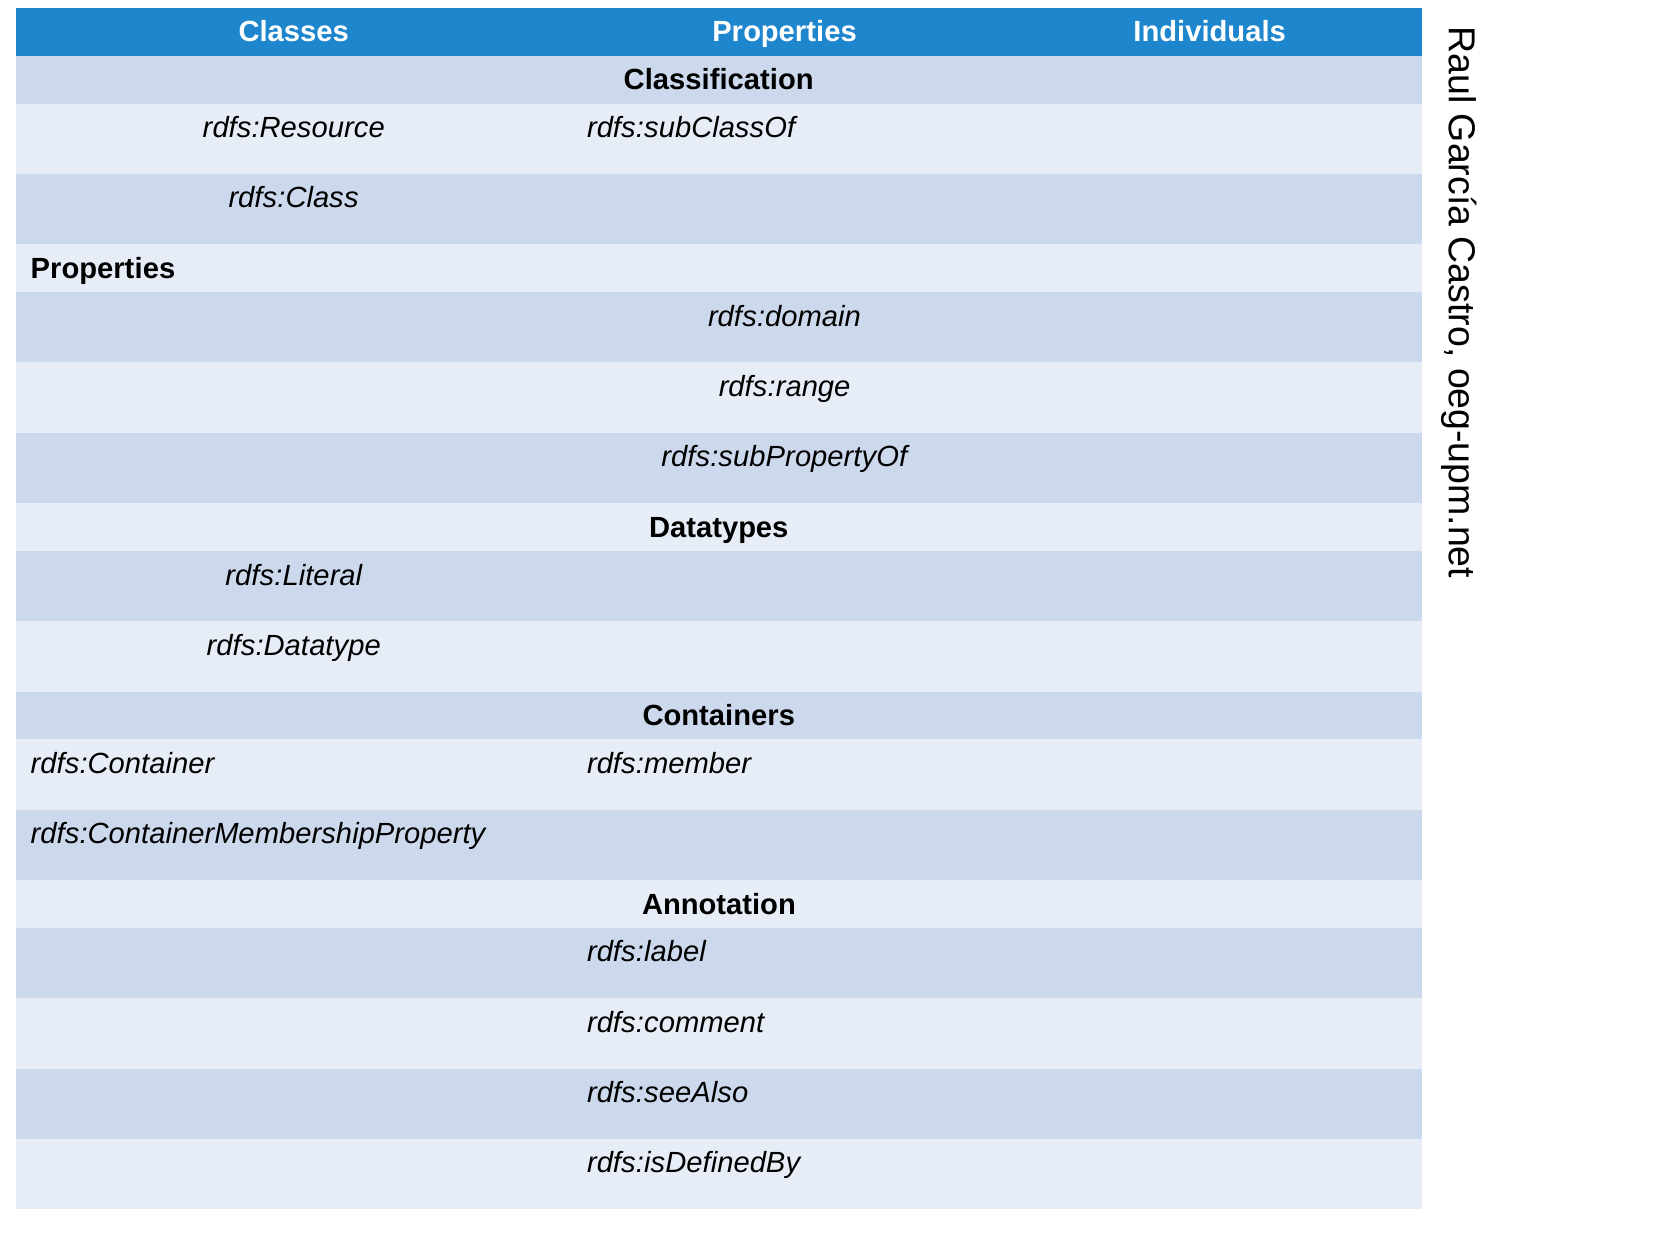

| Classes | Properties | Individuals |
| --- | --- | --- |
| Classification | | |
| rdfs:Resource | rdfs:subClassOf | |
| rdfs:Class | | |
| Properties | | |
| | rdfs:domain | |
| | rdfs:range | |
| | rdfs:subPropertyOf | |
| Datatypes | | |
| rdfs:Literal | | |
| rdfs:Datatype | | |
| Containers | | |
| rdfs:Container | rdfs:member | |
| rdfs:ContainerMembershipProperty | | |
| Annotation | | |
| | rdfs:label | |
| | rdfs:comment | |
| | rdfs:seeAlso | |
| | rdfs:isDefinedBy | |
Raul García Castro, oeg-upm.net